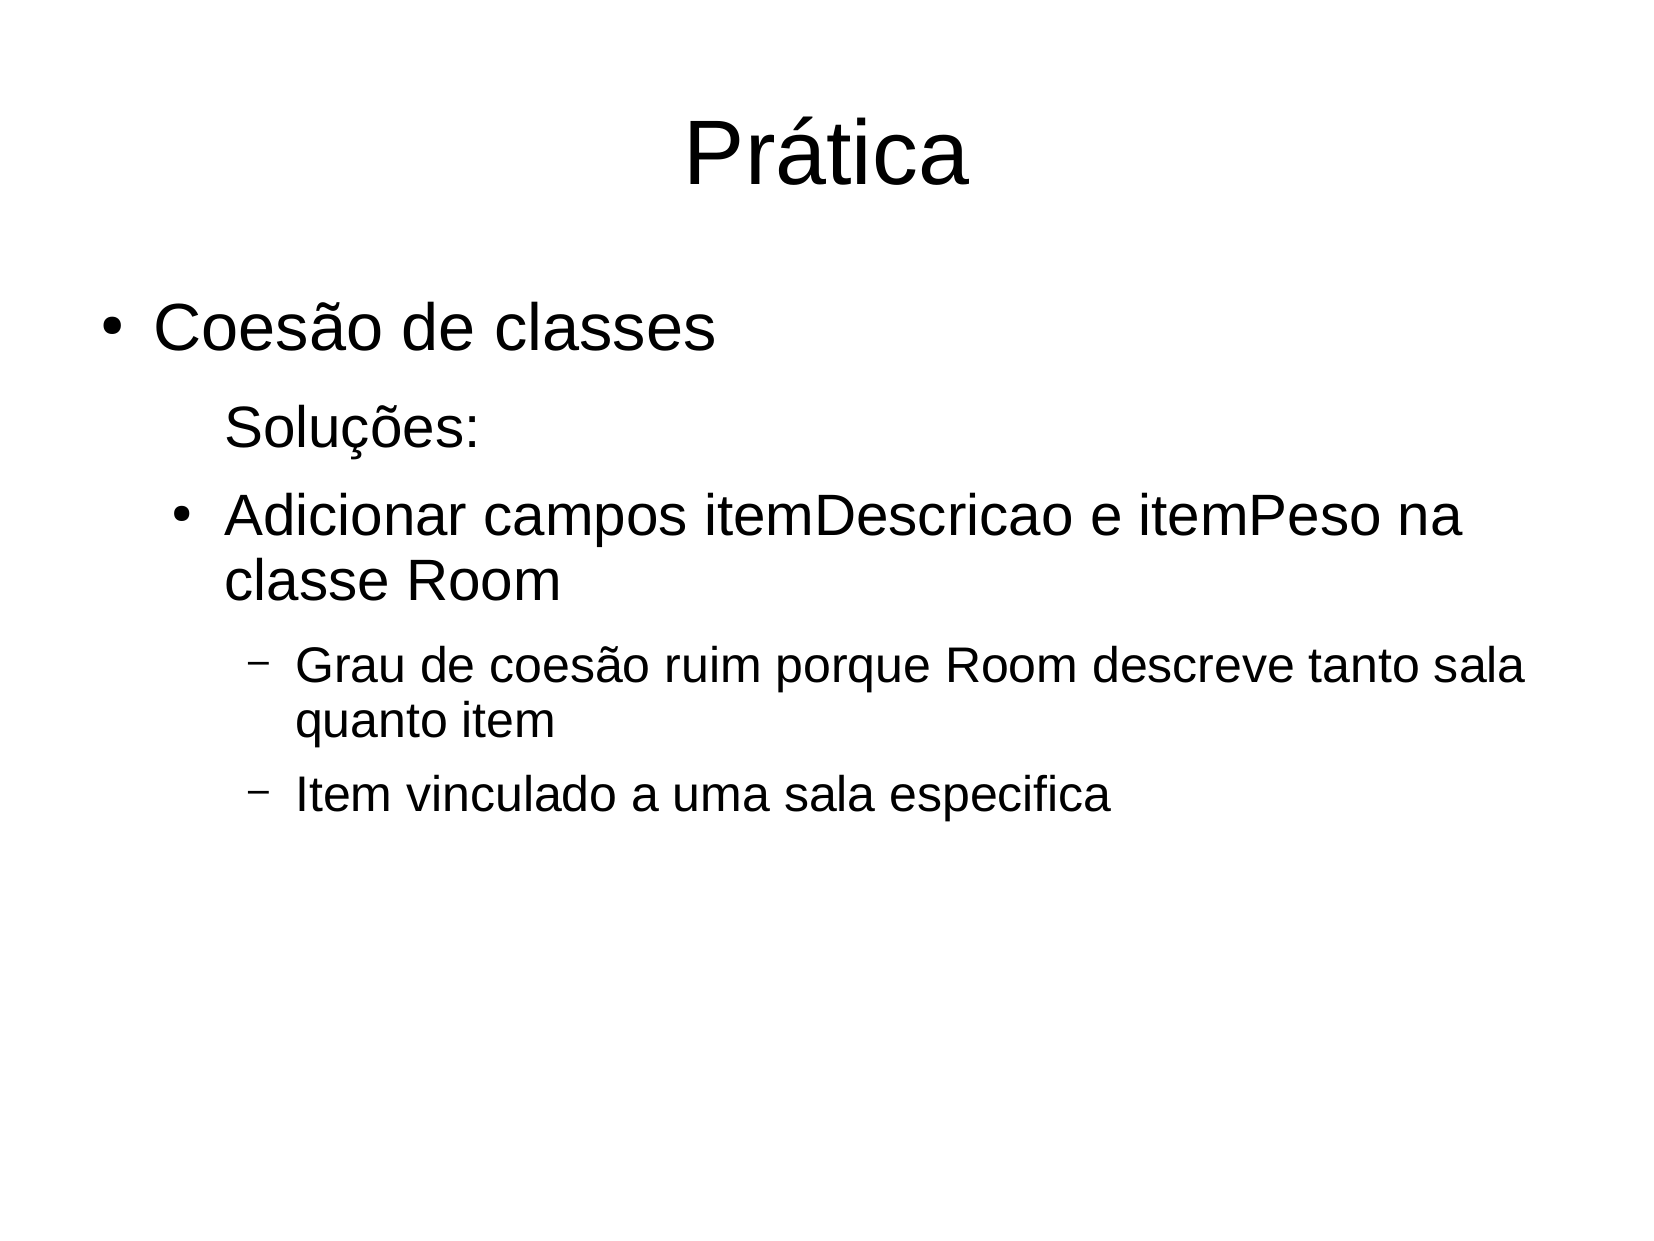

# Prática
Coesão de classes
Soluções:
Adicionar campos itemDescricao e itemPeso na classe Room
Grau de coesão ruim porque Room descreve tanto sala quanto item
Item vinculado a uma sala especifica